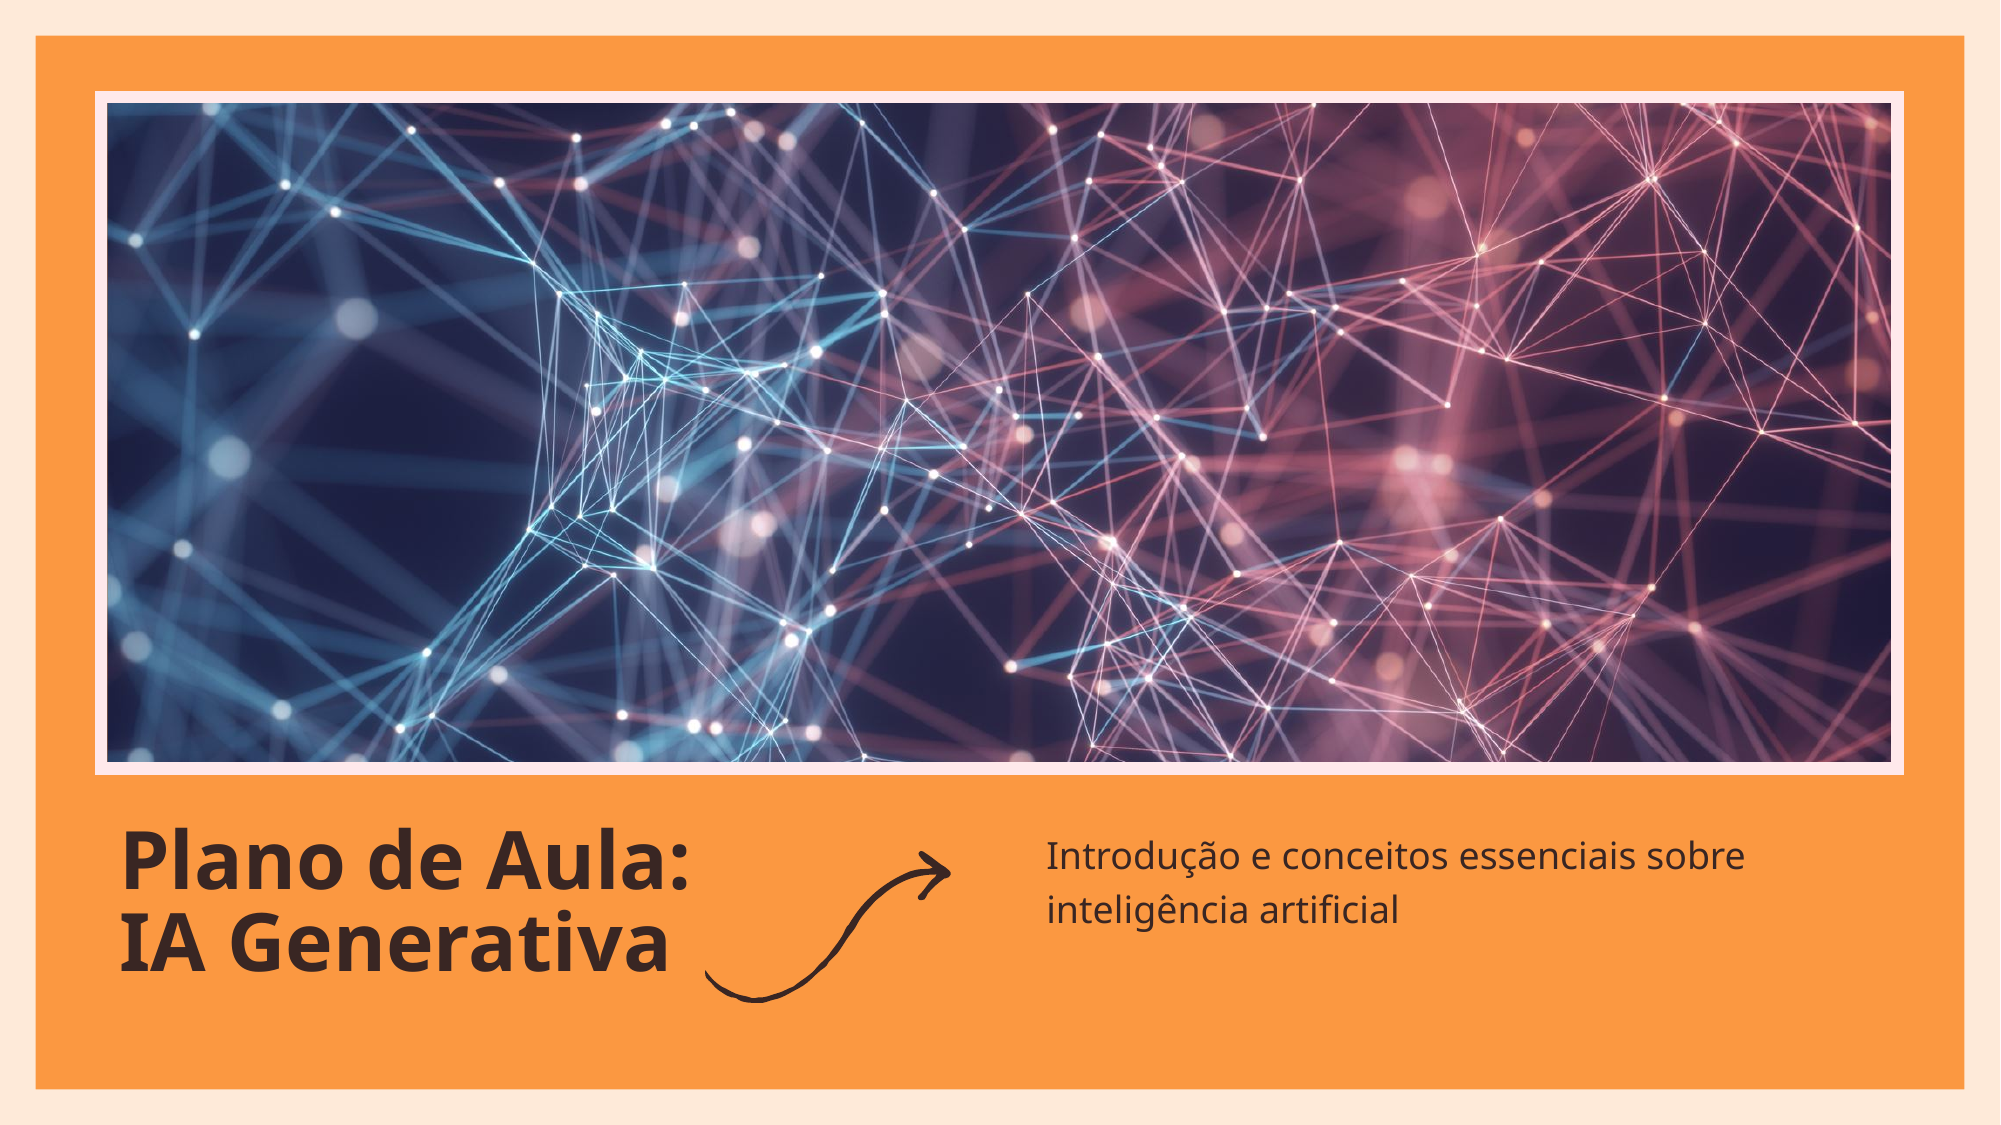

Introdução e conceitos essenciais sobre inteligência artificial
# Plano de Aula: IA Generativa